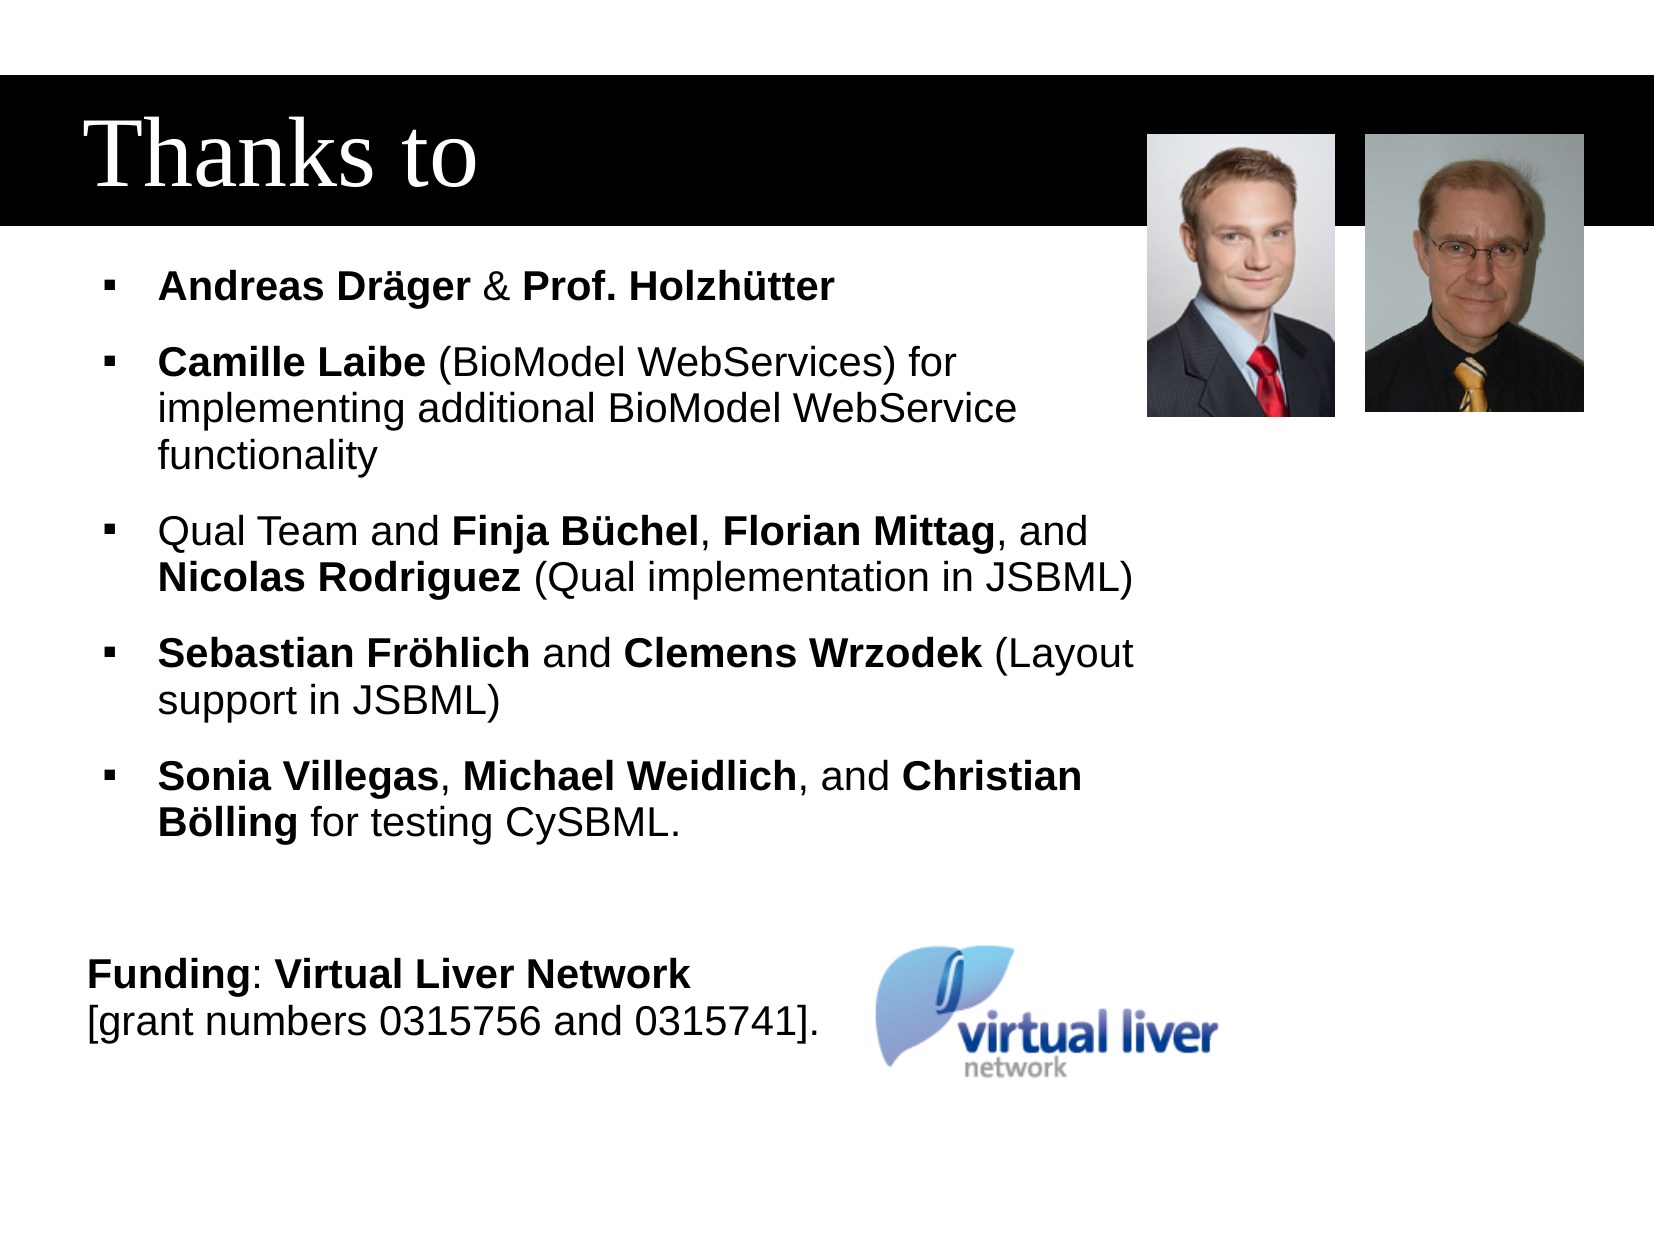

# Thanks to
Andreas Dräger & Prof. Holzhütter
Camille Laibe (BioModel WebServices) for implementing additional BioModel WebService functionality
Qual Team and Finja Büchel, Florian Mittag, and Nicolas Rodriguez (Qual implementation in JSBML)
Sebastian Fröhlich and Clemens Wrzodek (Layout support in JSBML)
Sonia Villegas, Michael Weidlich, and Christian Bölling for testing CySBML.
Funding: Virtual Liver Network
[grant numbers 0315756 and 0315741].